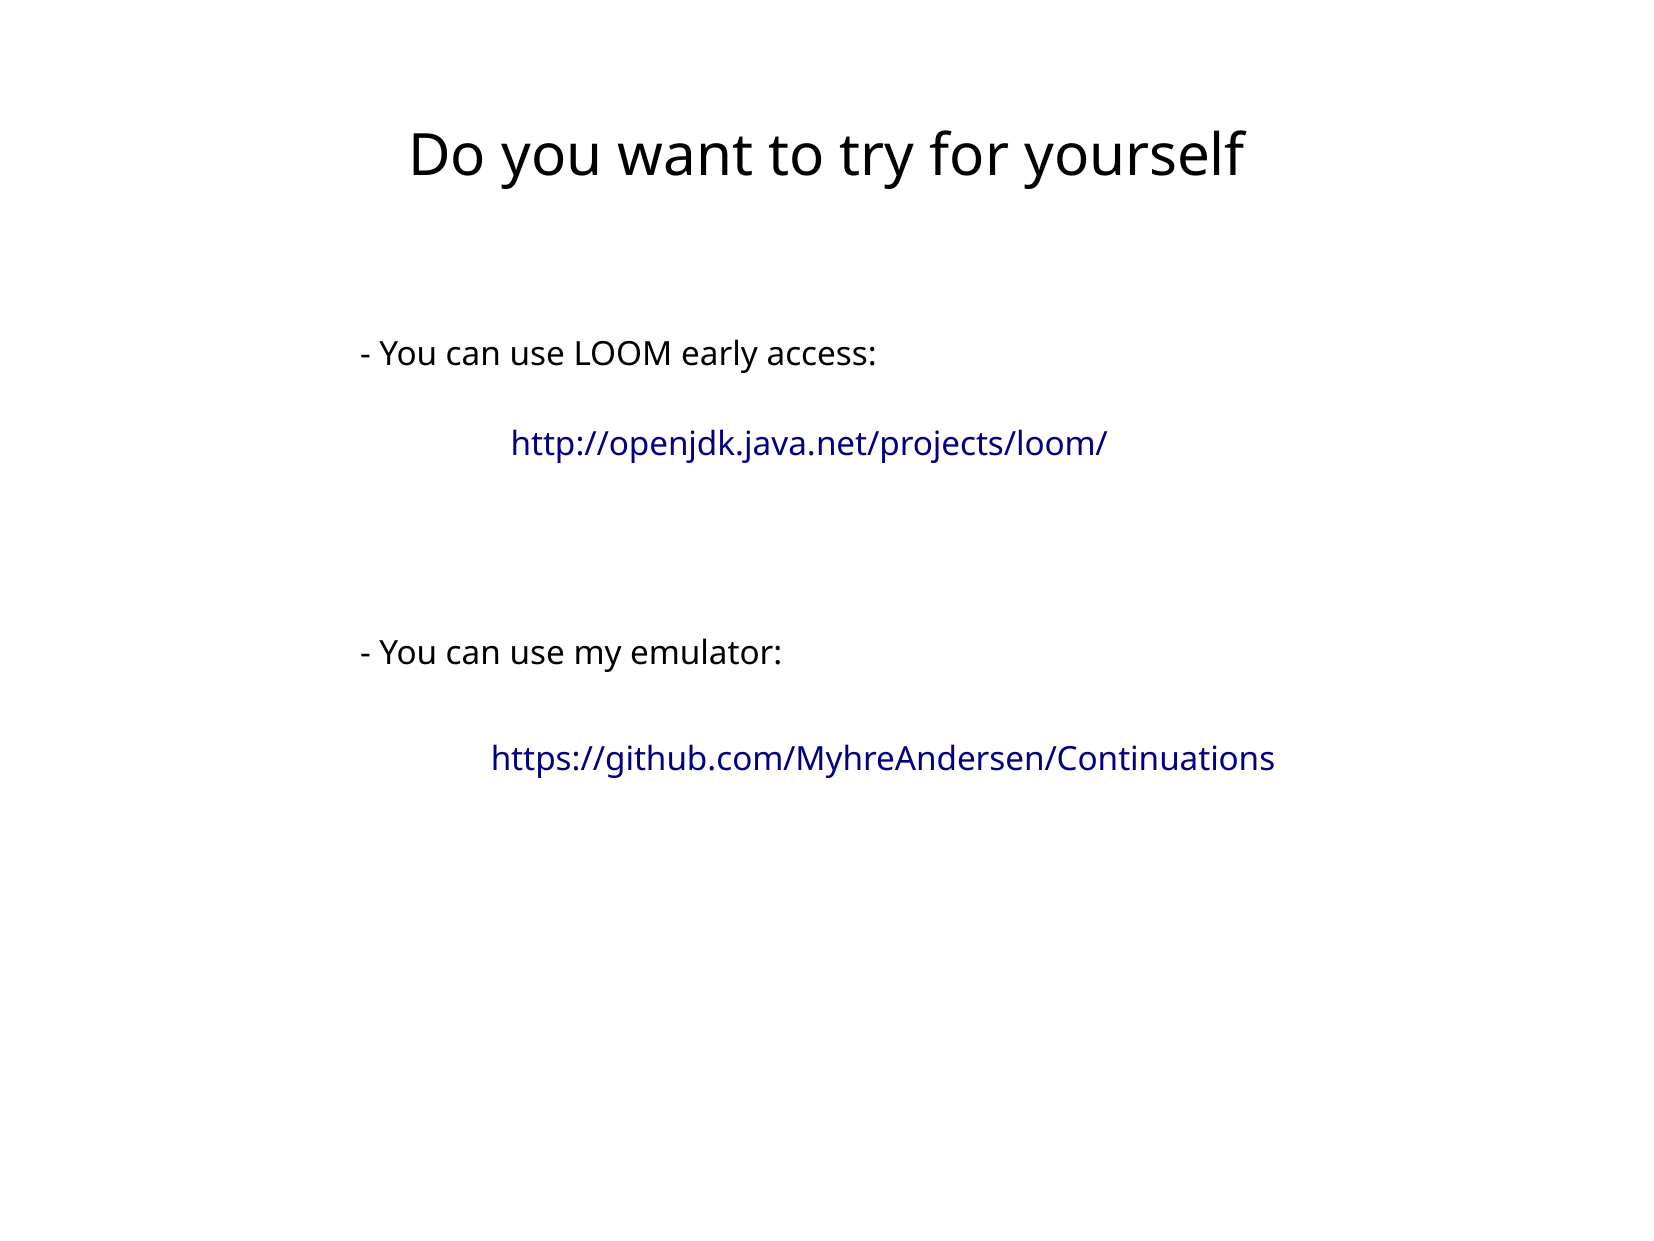

# Do you want to try for yourself
- You can use LOOM early access:
- You can use my emulator:
http://openjdk.java.net/projects/loom/
https://github.com/MyhreAndersen/Continuations